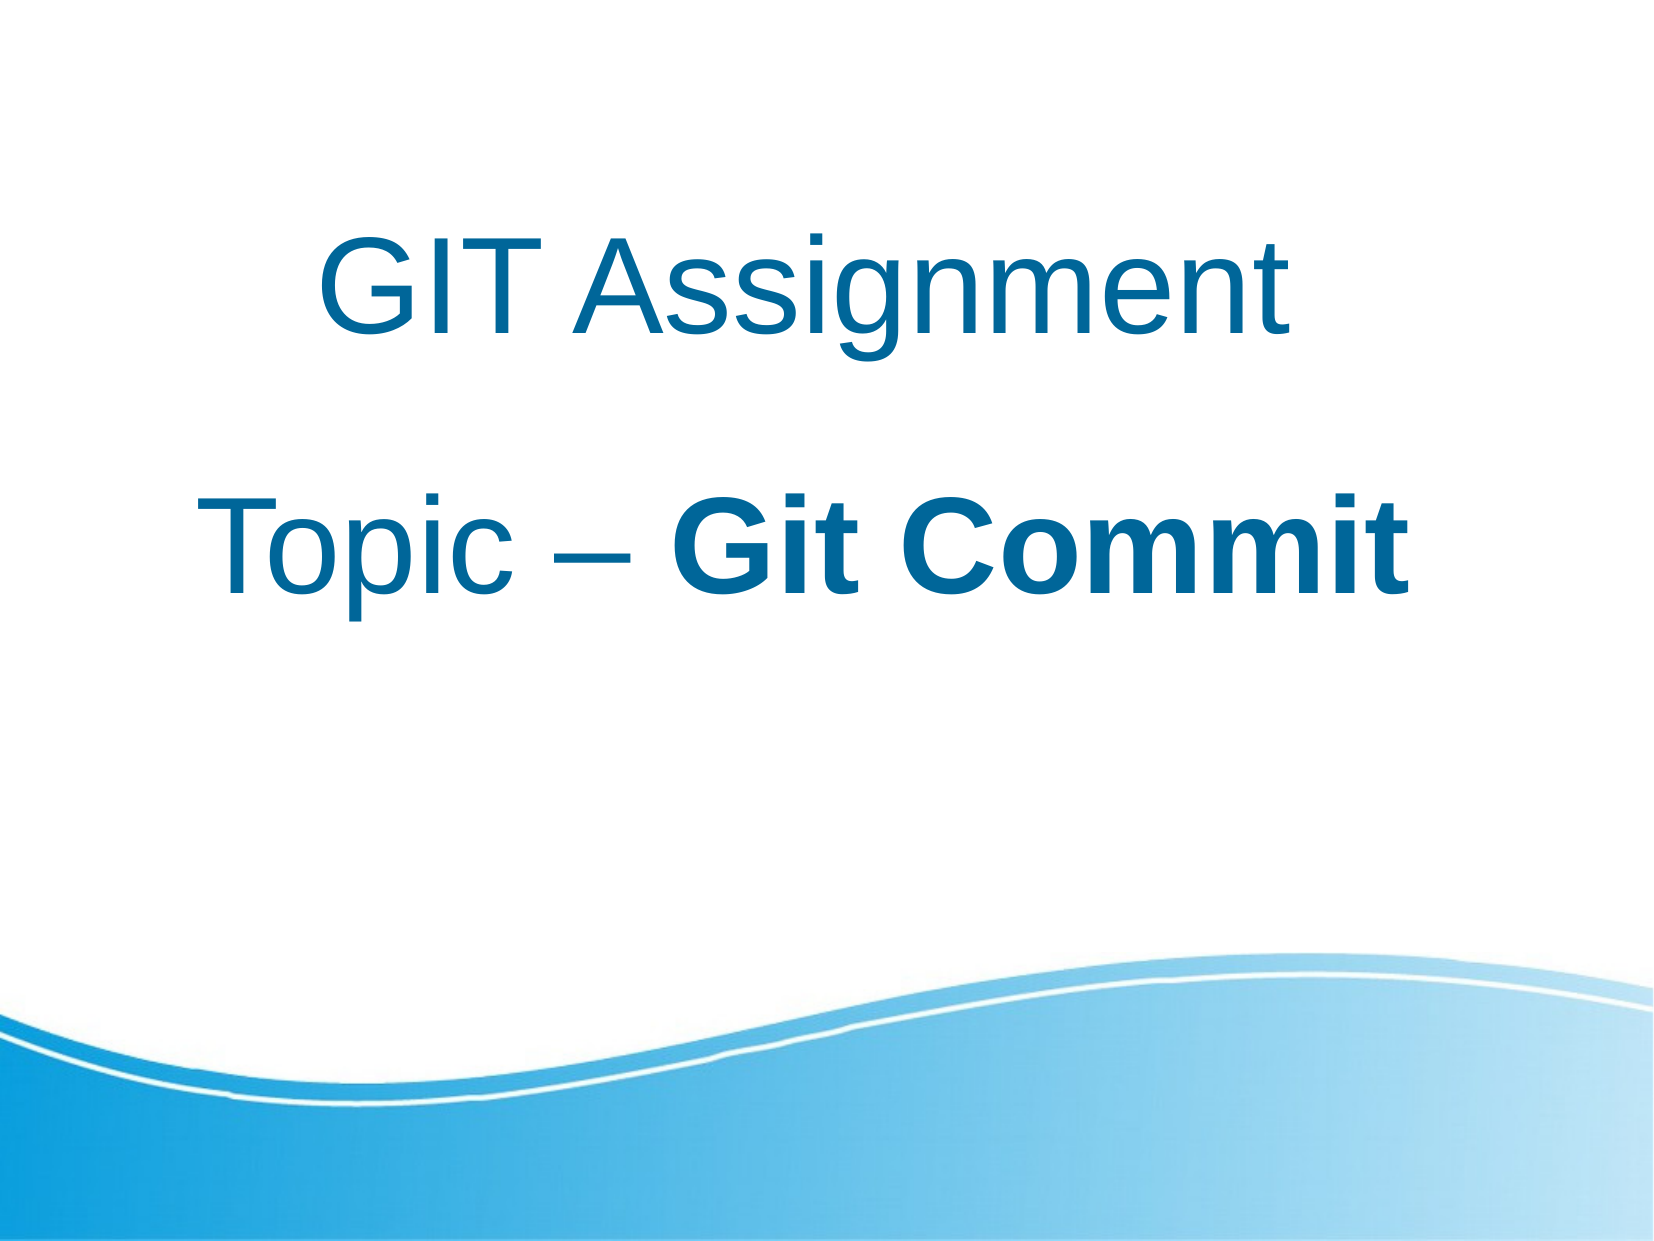

# GIT Assignment
Topic – Git Commit